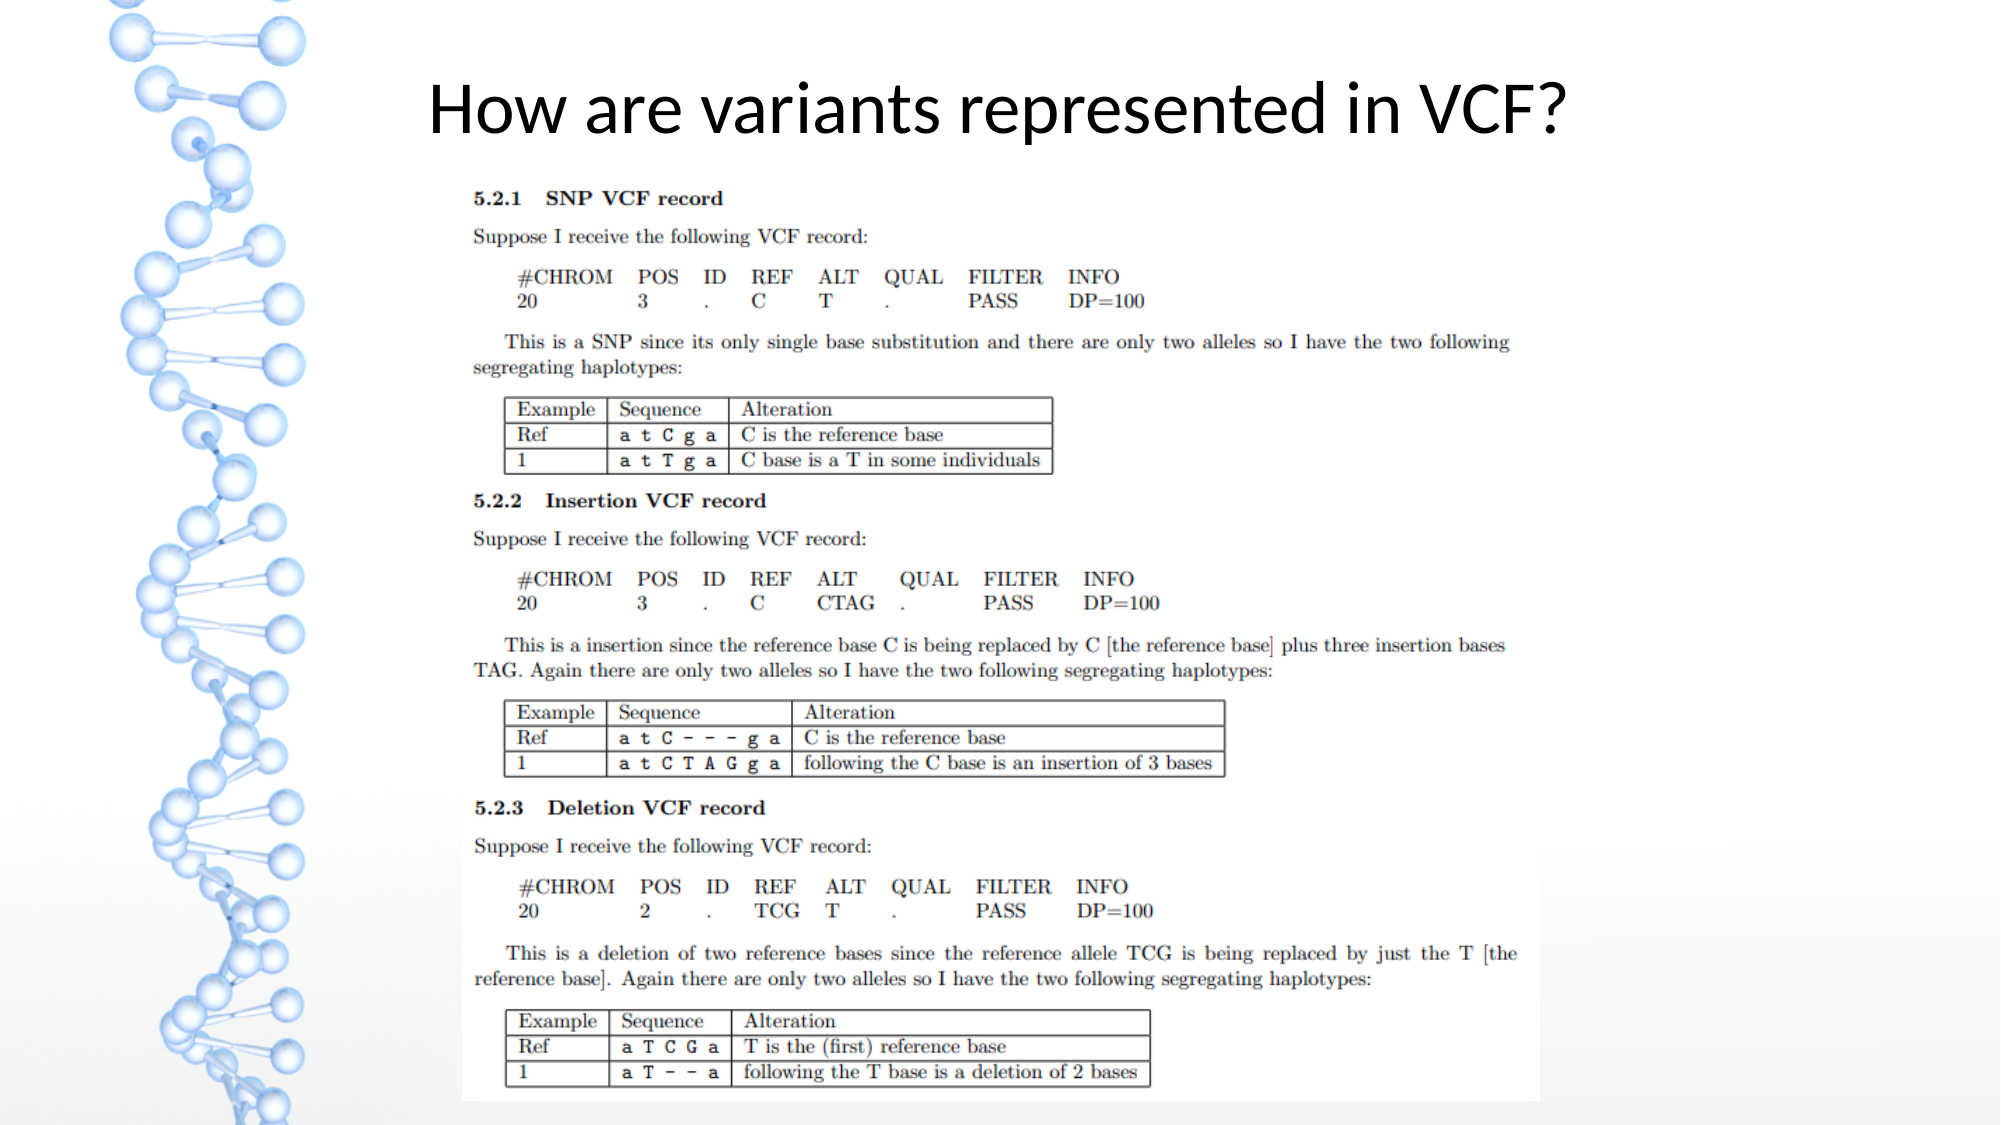

# How are variants represented in VCF?